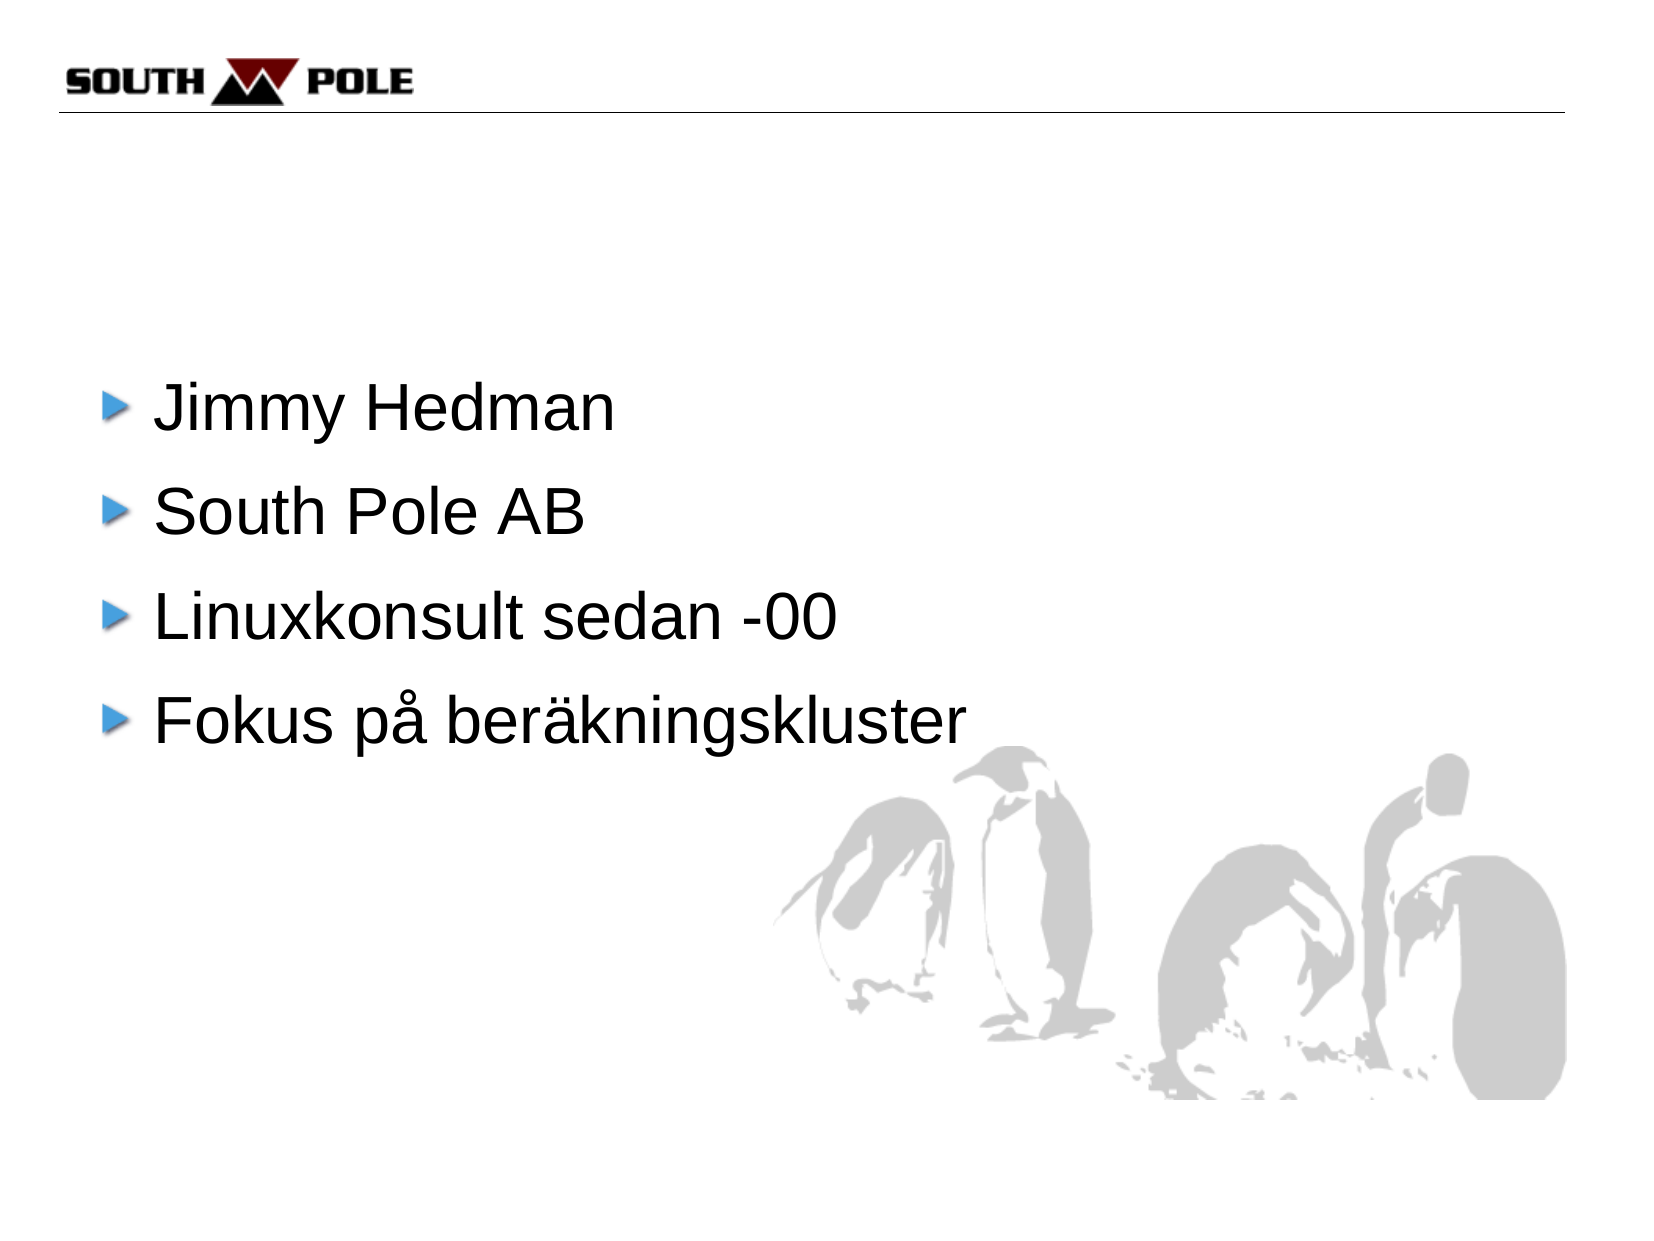

#
Jimmy Hedman
South Pole AB
Linuxkonsult sedan -00
Fokus på beräkningskluster